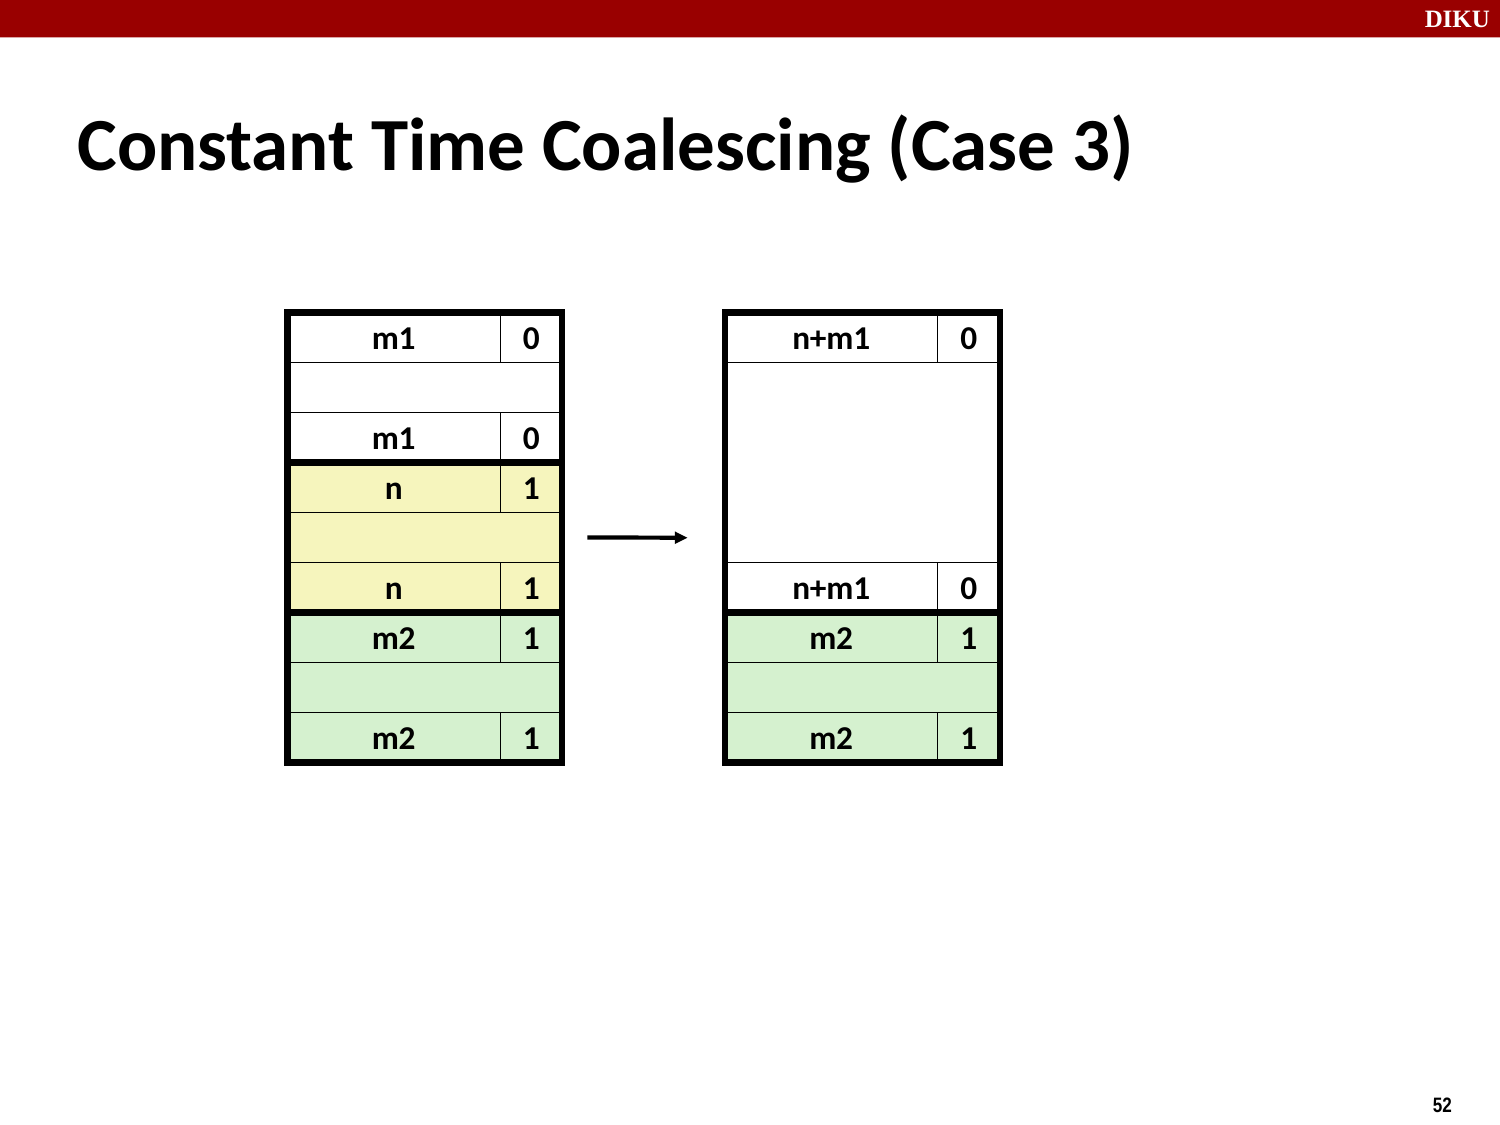

Constant Time Coalescing (Case 3)
m1
0
n+m1
0
m1
0
n
1
n
1
n+m1
0
m2
1
m2
1
m2
1
m2
1